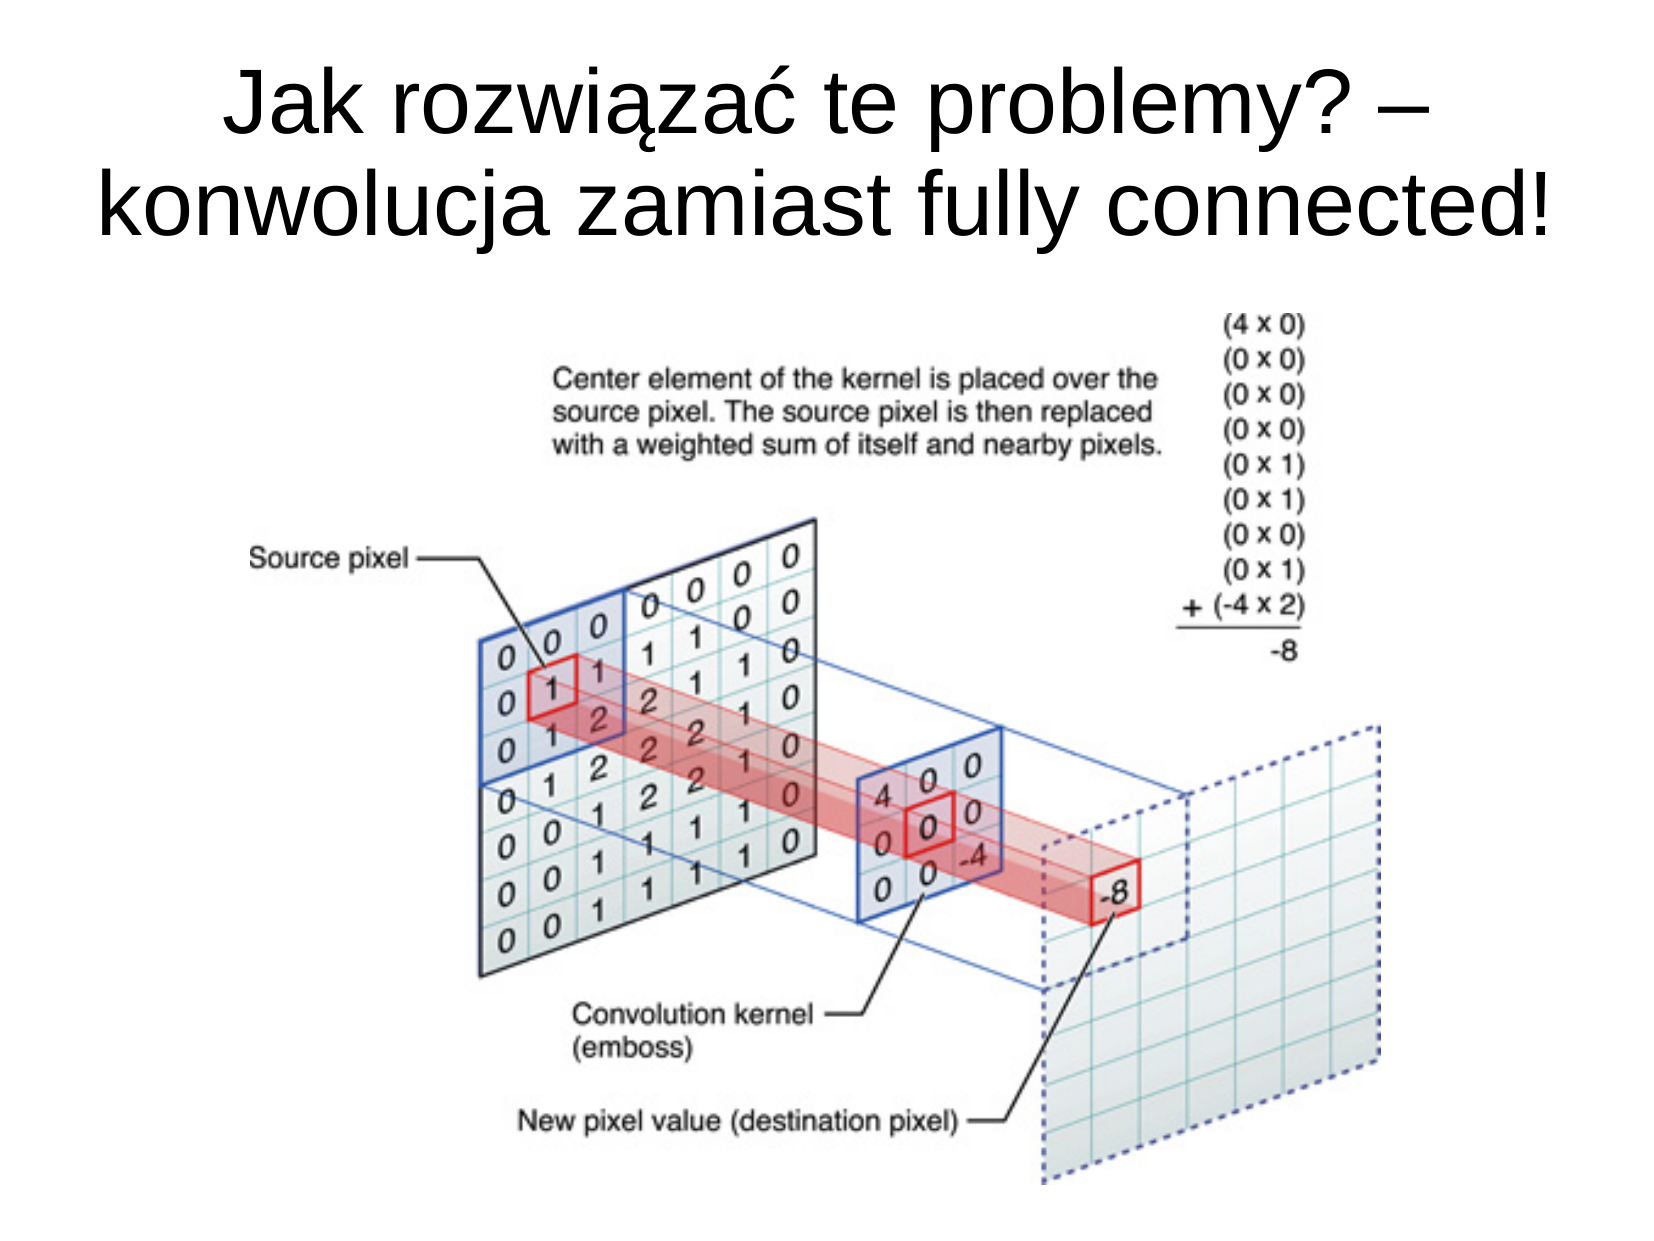

# Jak rozwiązać te problemy? – konwolucja zamiast fully connected!